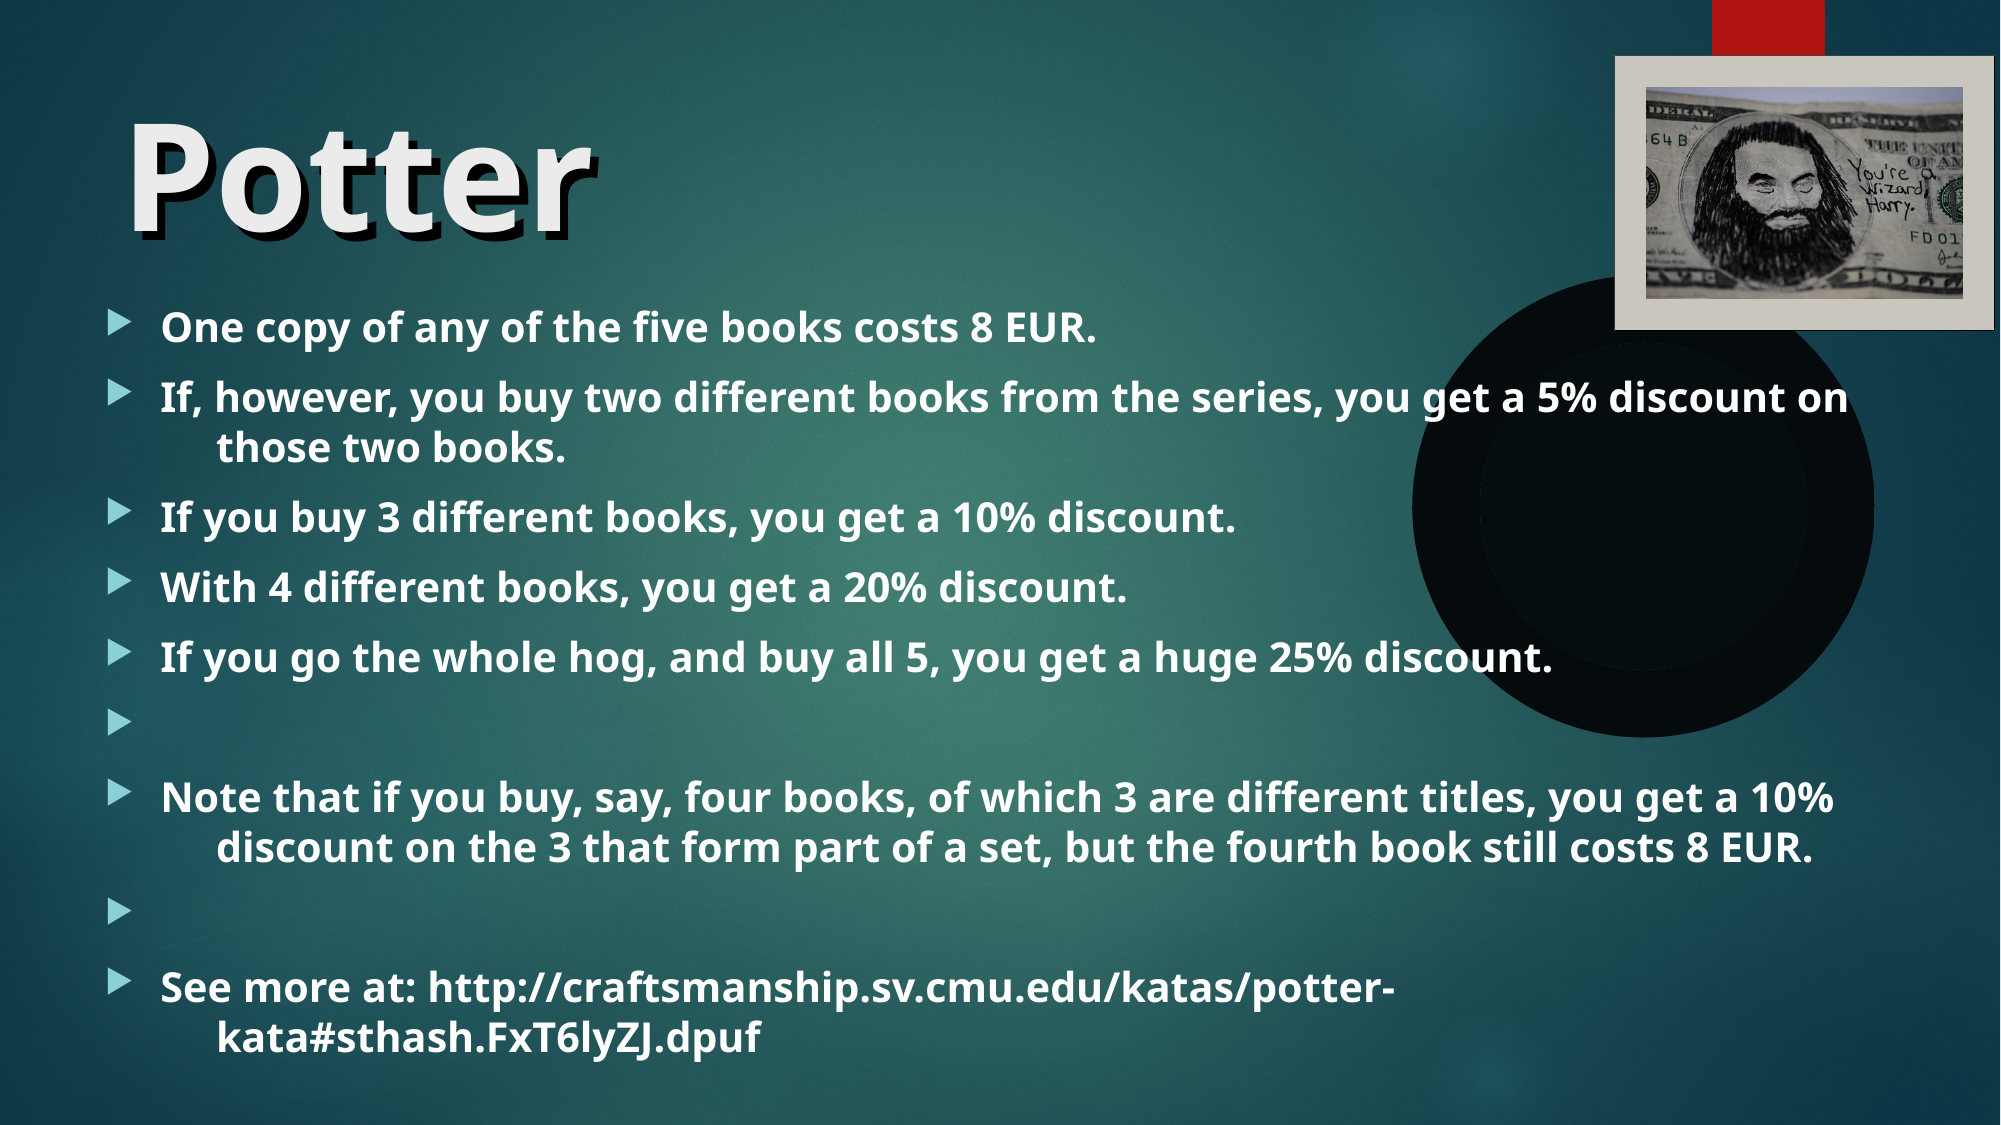

# Potter
One copy of any of the five books costs 8 EUR.
If, however, you buy two different books from the series, you get a 5% discount on those two books.
If you buy 3 different books, you get a 10% discount.
With 4 different books, you get a 20% discount.
If you go the whole hog, and buy all 5, you get a huge 25% discount.
Note that if you buy, say, four books, of which 3 are different titles, you get a 10% discount on the 3 that form part of a set, but the fourth book still costs 8 EUR.
See more at: http://craftsmanship.sv.cmu.edu/katas/potter-kata#sthash.FxT6lyZJ.dpuf